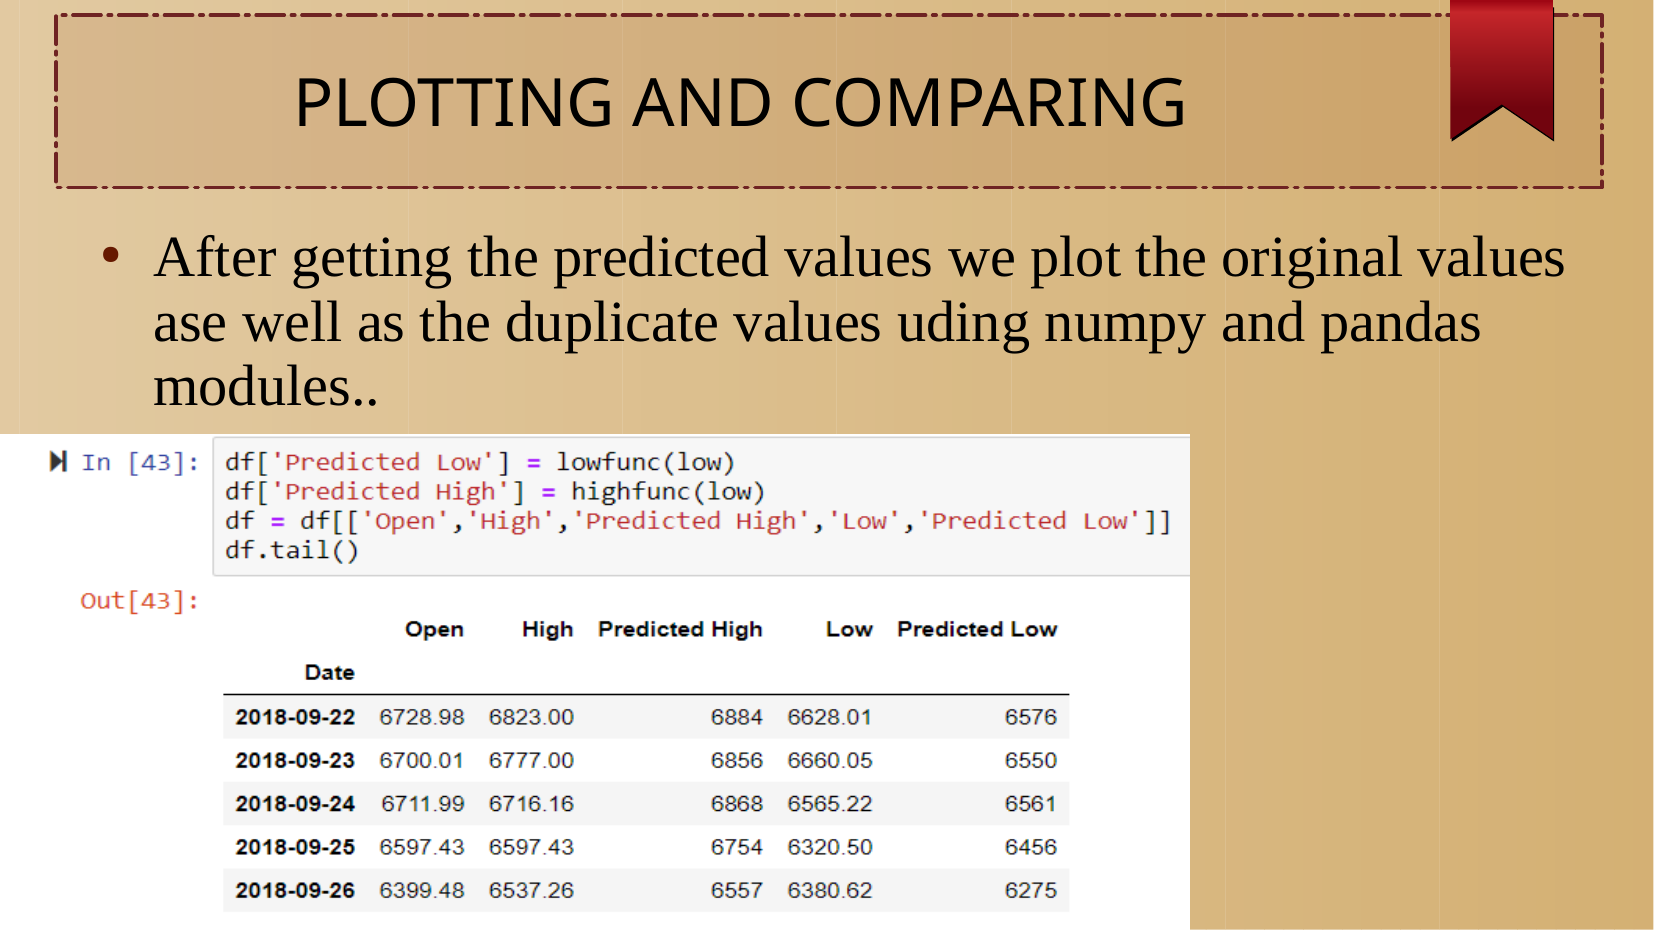

# PLOTTING AND COMPARING
After getting the predicted values we plot the original values ase well as the duplicate values uding numpy and pandas modules..